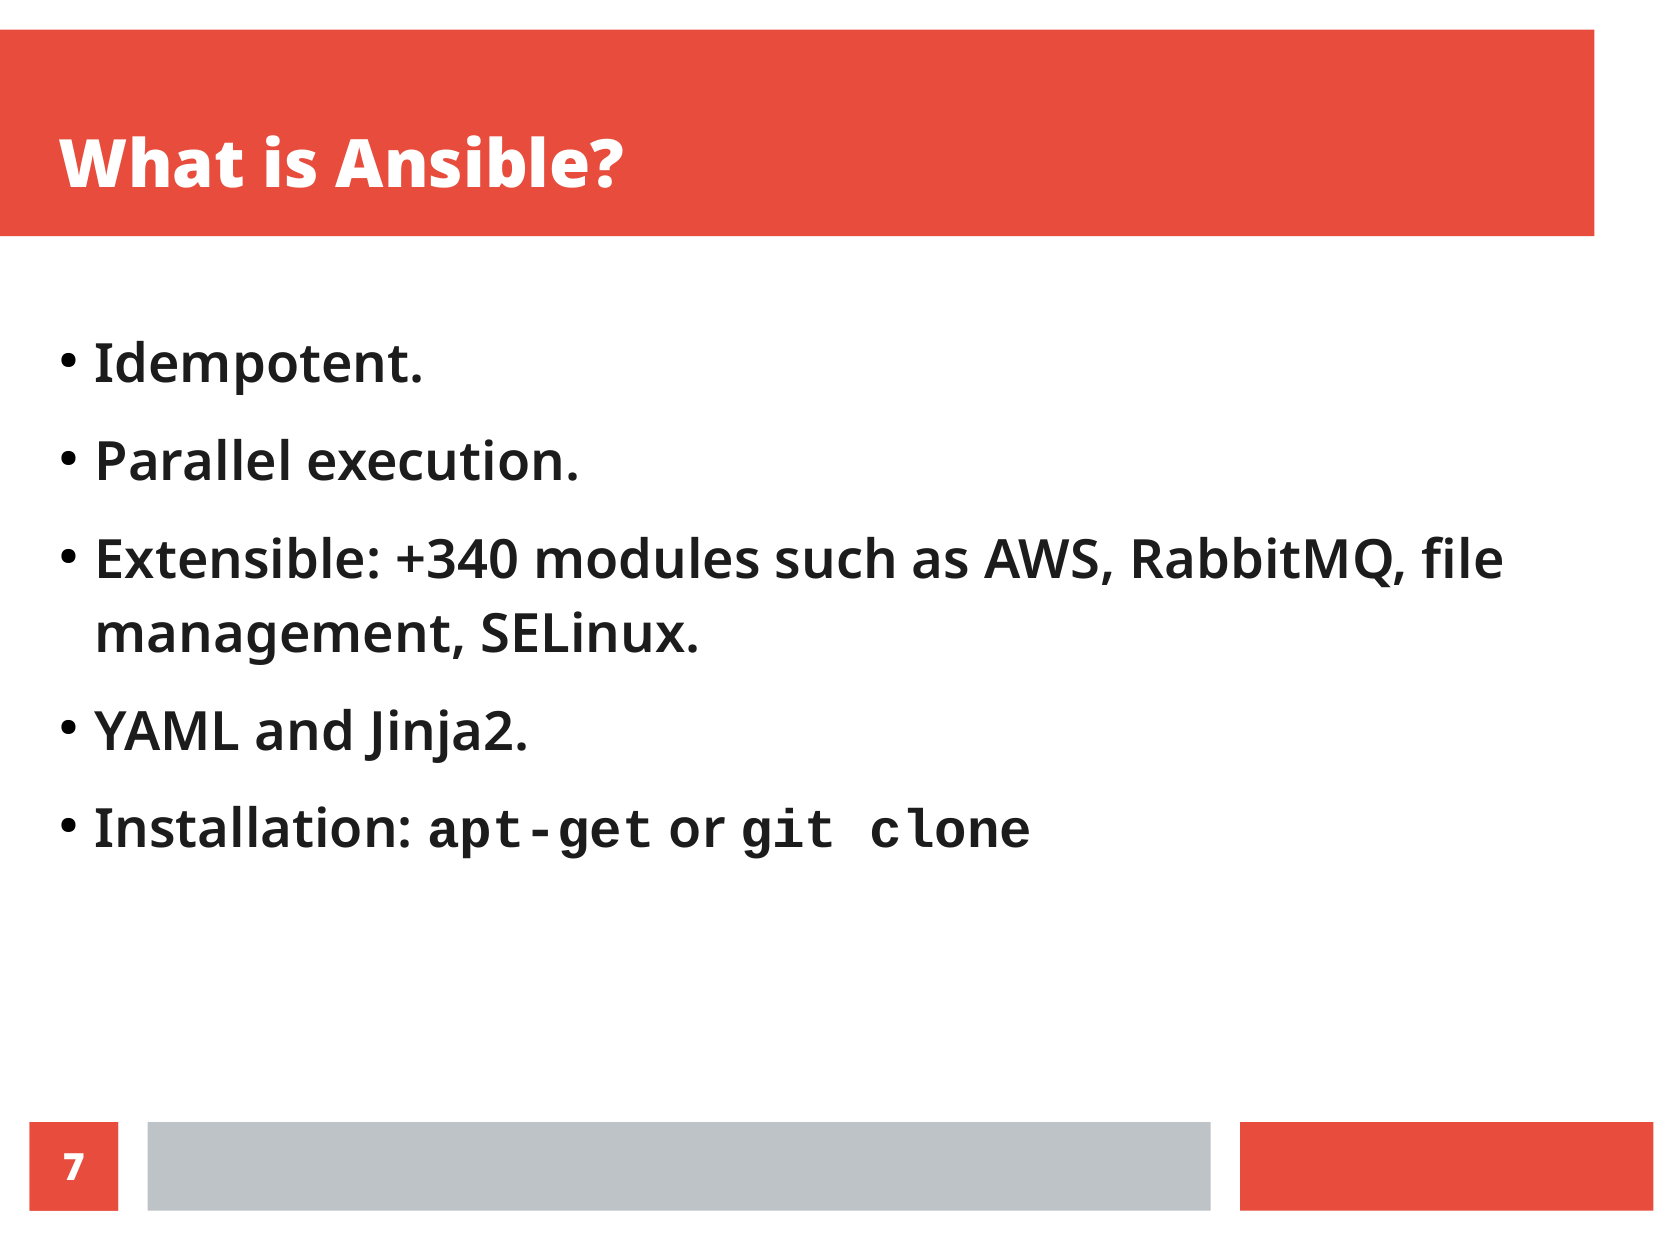

# What is Ansible?
Idempotent.
Parallel execution.
Extensible: +340 modules such as AWS, RabbitMQ, file management, SELinux.
YAML and Jinja2.
Installation: apt-get or git clone
7